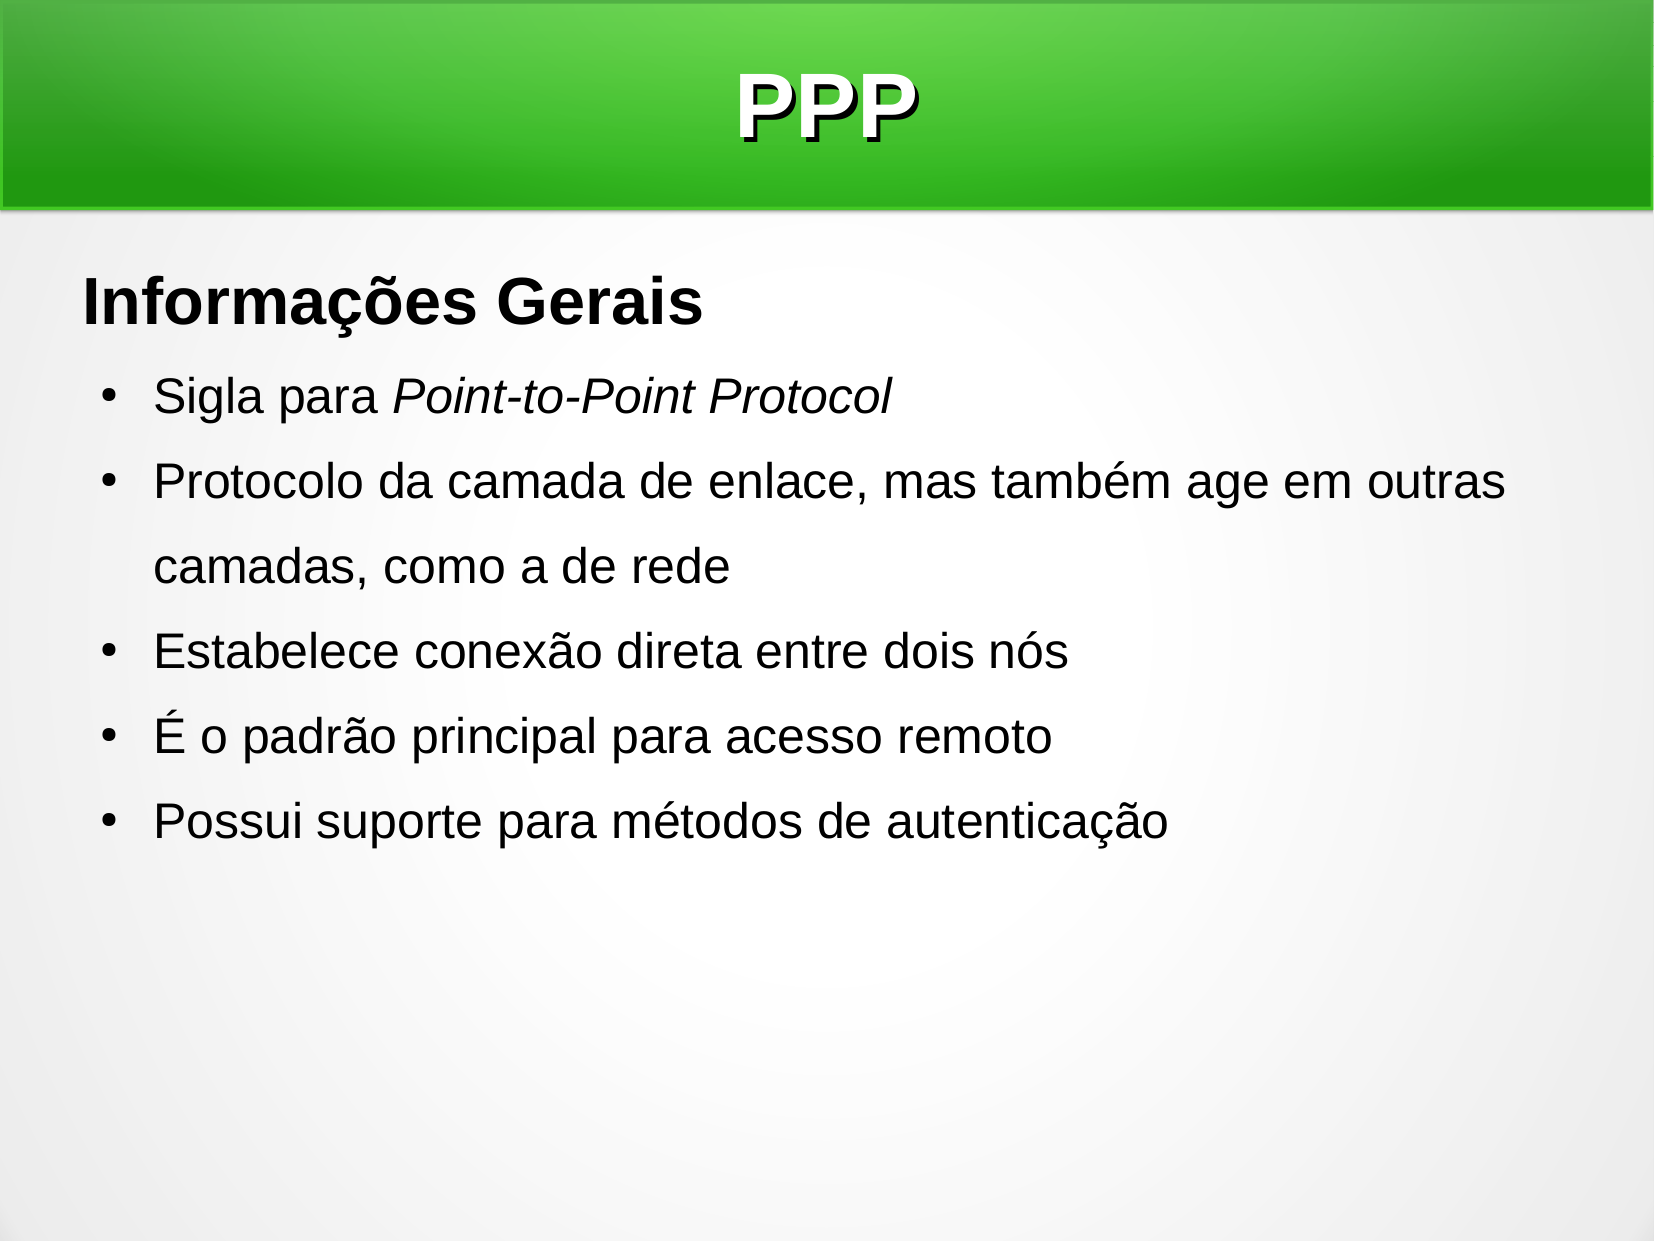

# PPP
Informações Gerais
Sigla para Point-to-Point Protocol
Protocolo da camada de enlace, mas também age em outras
camadas, como a de rede
Estabelece conexão direta entre dois nós
É o padrão principal para acesso remoto
Possui suporte para métodos de autenticação